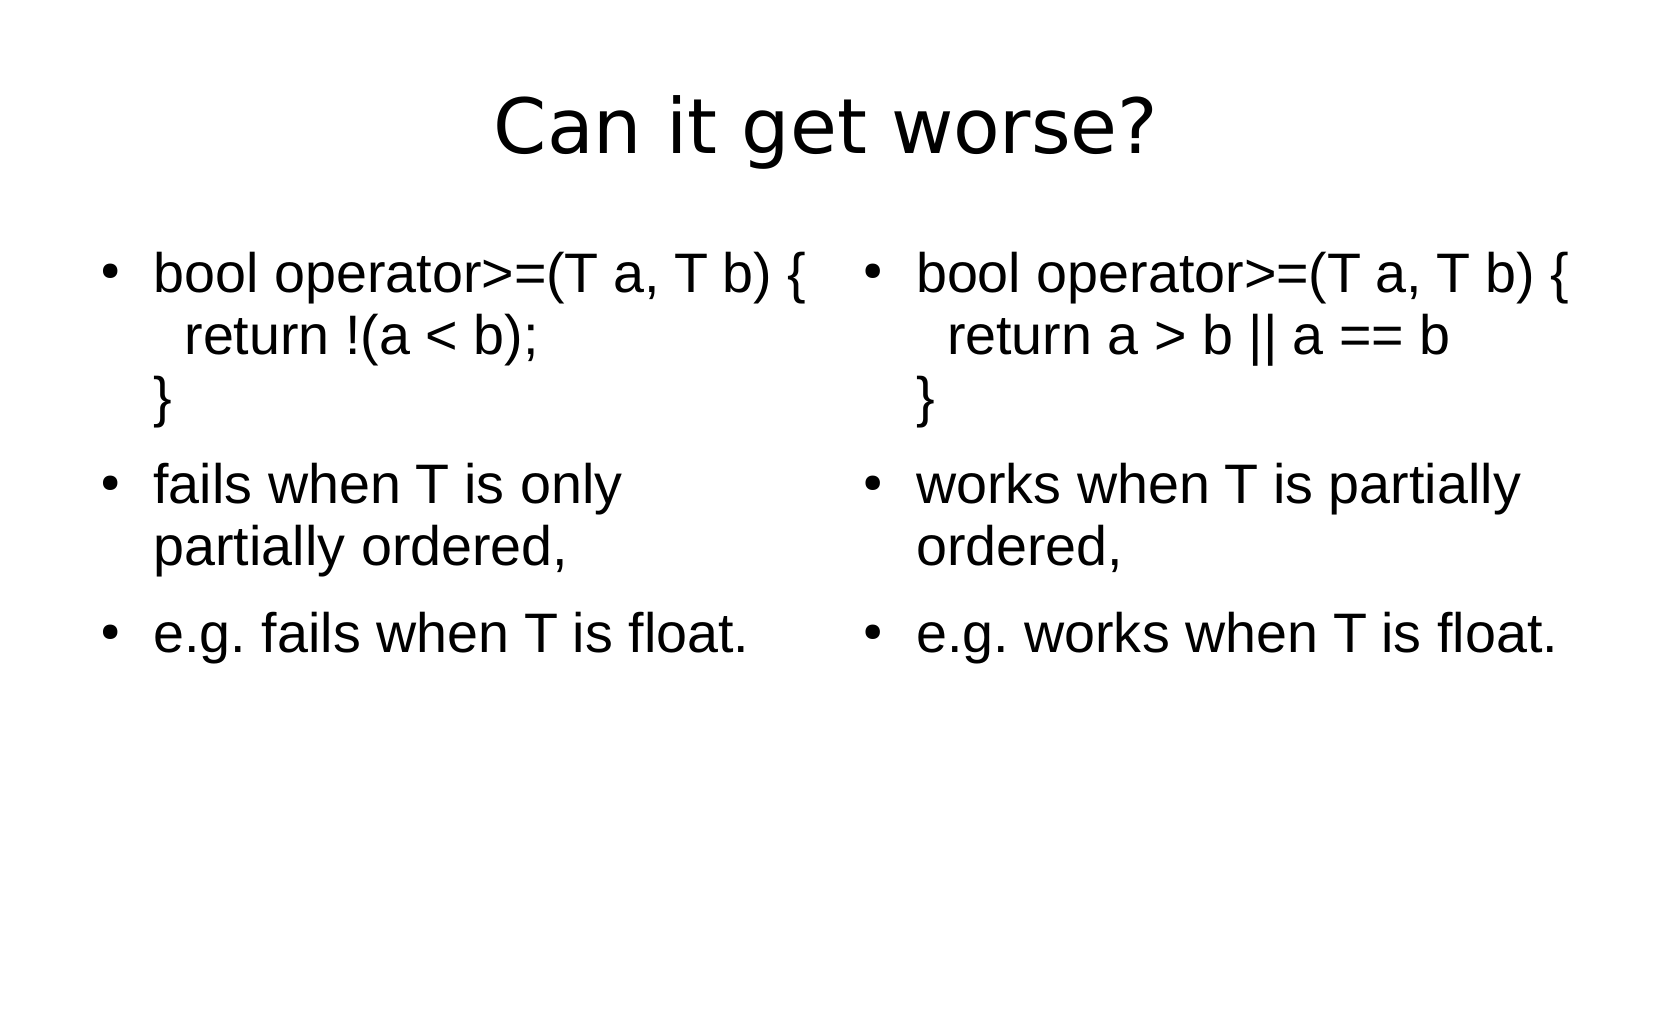

# Can it get worse?
bool operator>=(T a, T b) {
 return !(a < b);
}
fails when T is only partially ordered,
e.g. fails when T is float.
bool operator>=(T a, T b) {
 return a > b || a == b
}
works when T is partially ordered,
e.g. works when T is float.